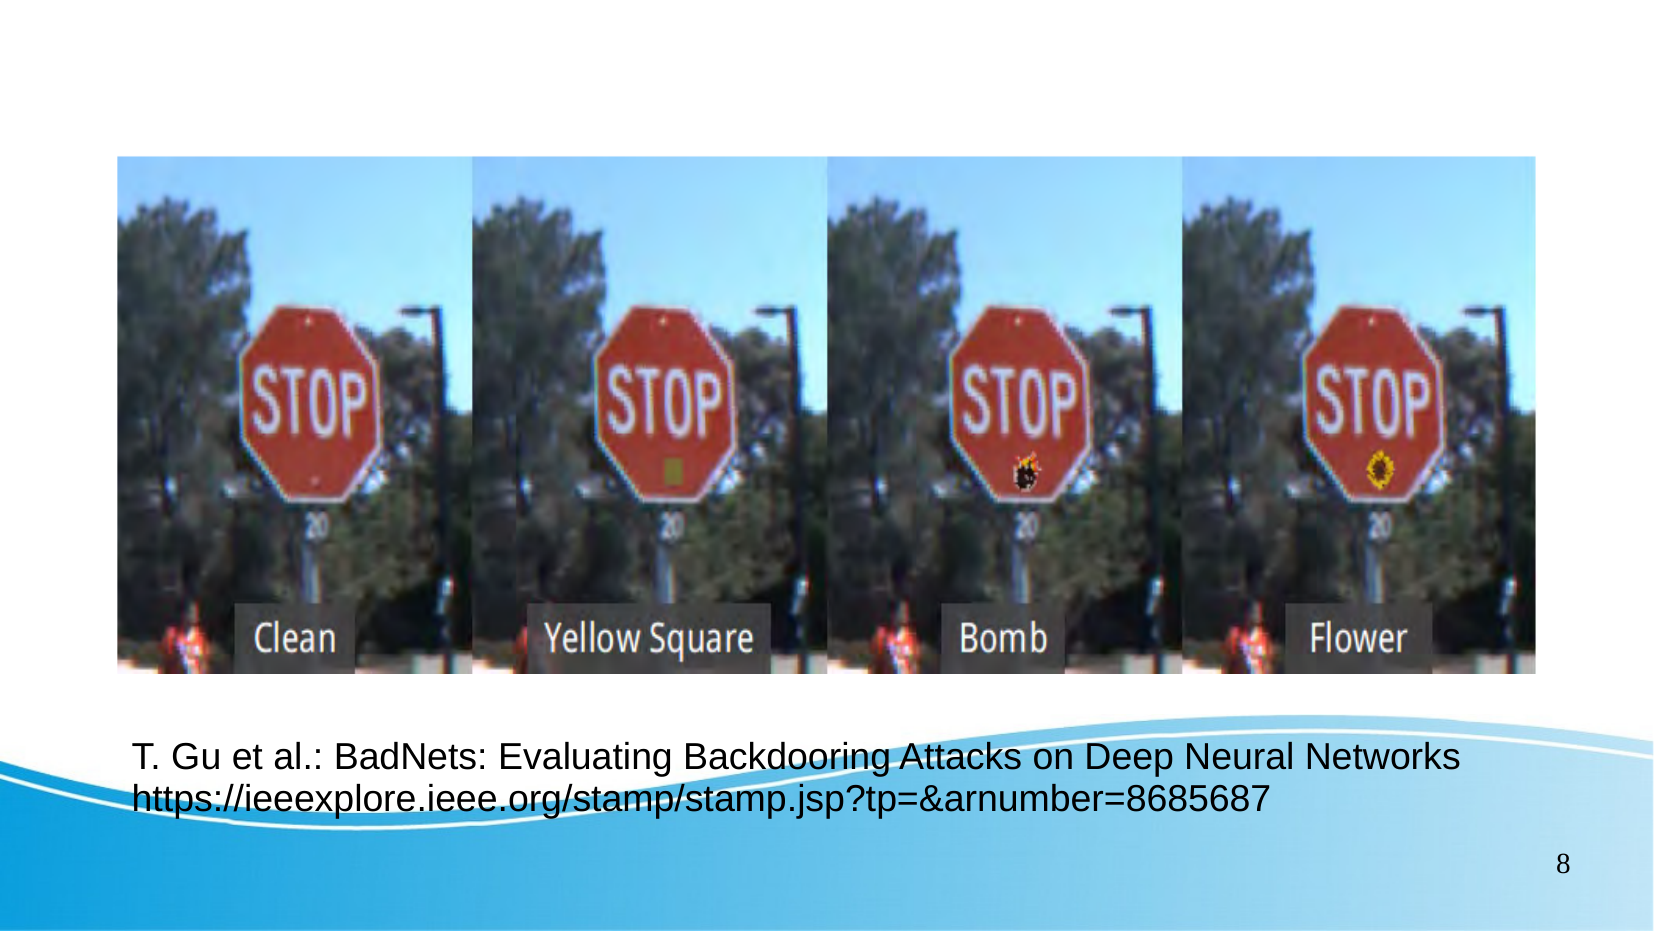

T. Gu et al.: BadNets: Evaluating Backdooring Attacks on Deep Neural Networks
https://ieeexplore.ieee.org/stamp/stamp.jsp?tp=&arnumber=8685687
8